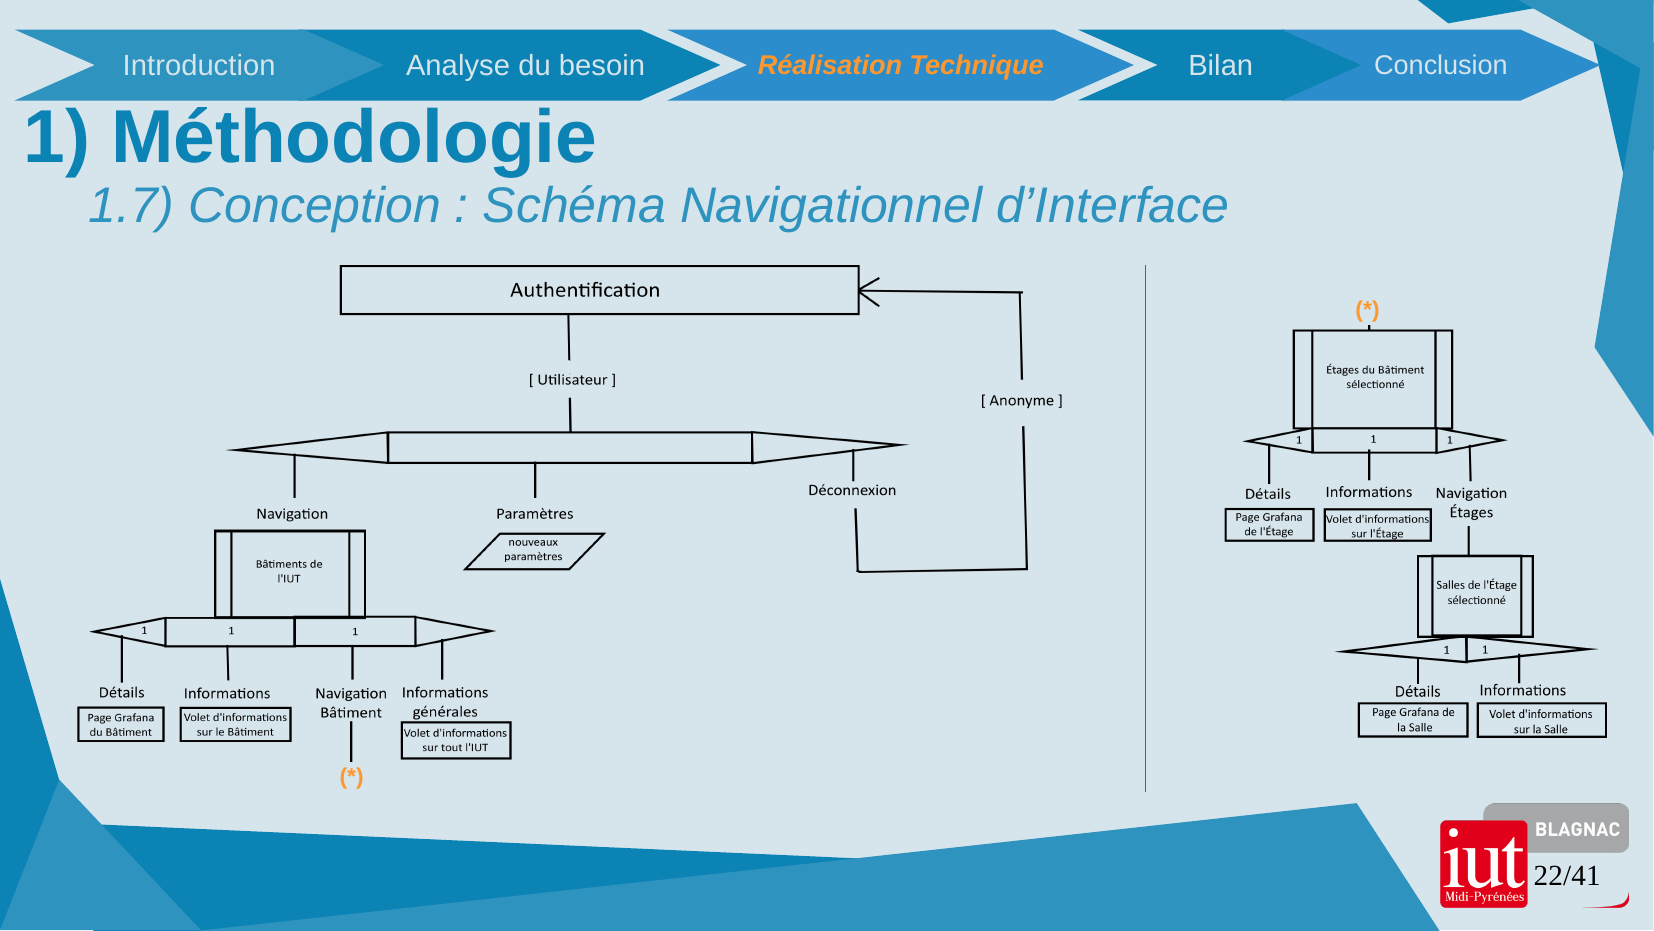

Bilan
Introduction
 Analyse du besoin
Réalisation Technique
Conclusion
# 1) Méthodologie
1.7) Conception : Schéma Navigationnel d’Interface
(*)
(*)
22